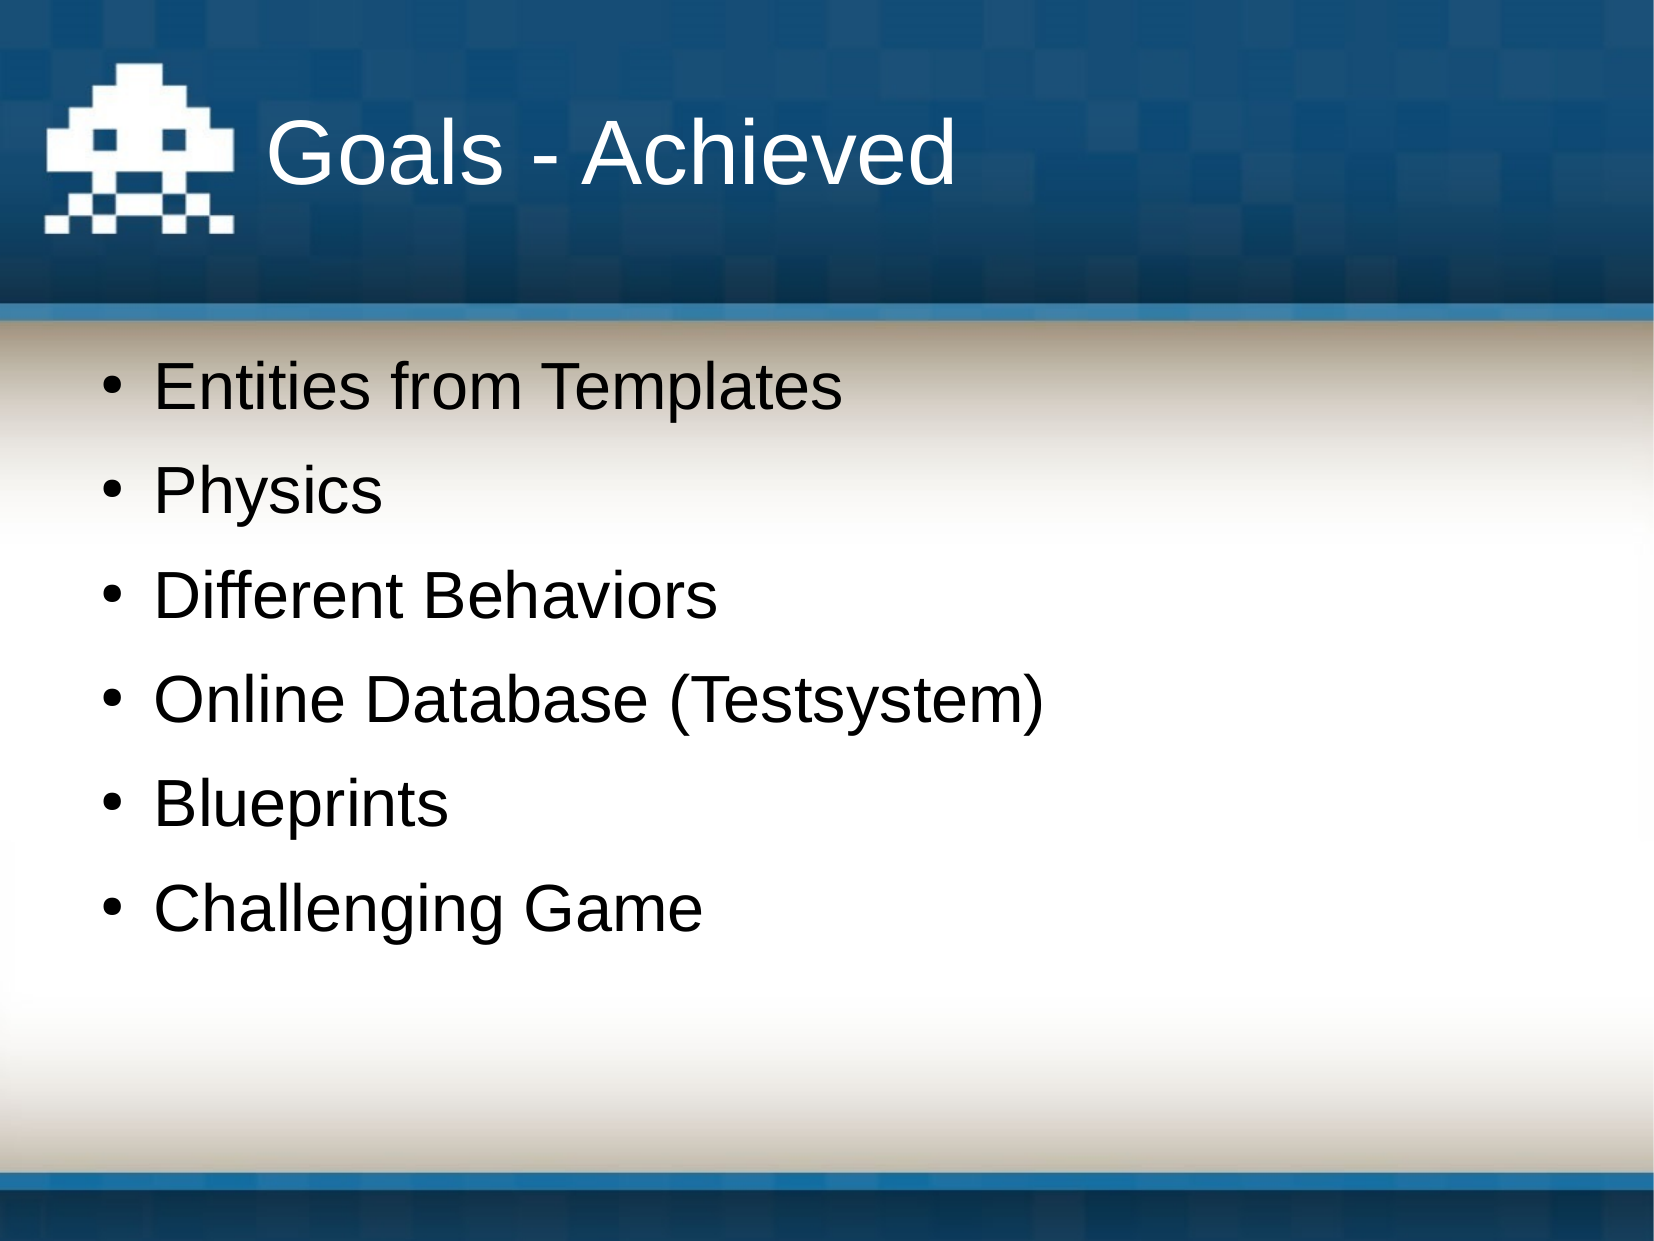

# Goals - Achieved
Entities from Templates
Physics
Different Behaviors
Online Database (Testsystem)
Blueprints
Challenging Game